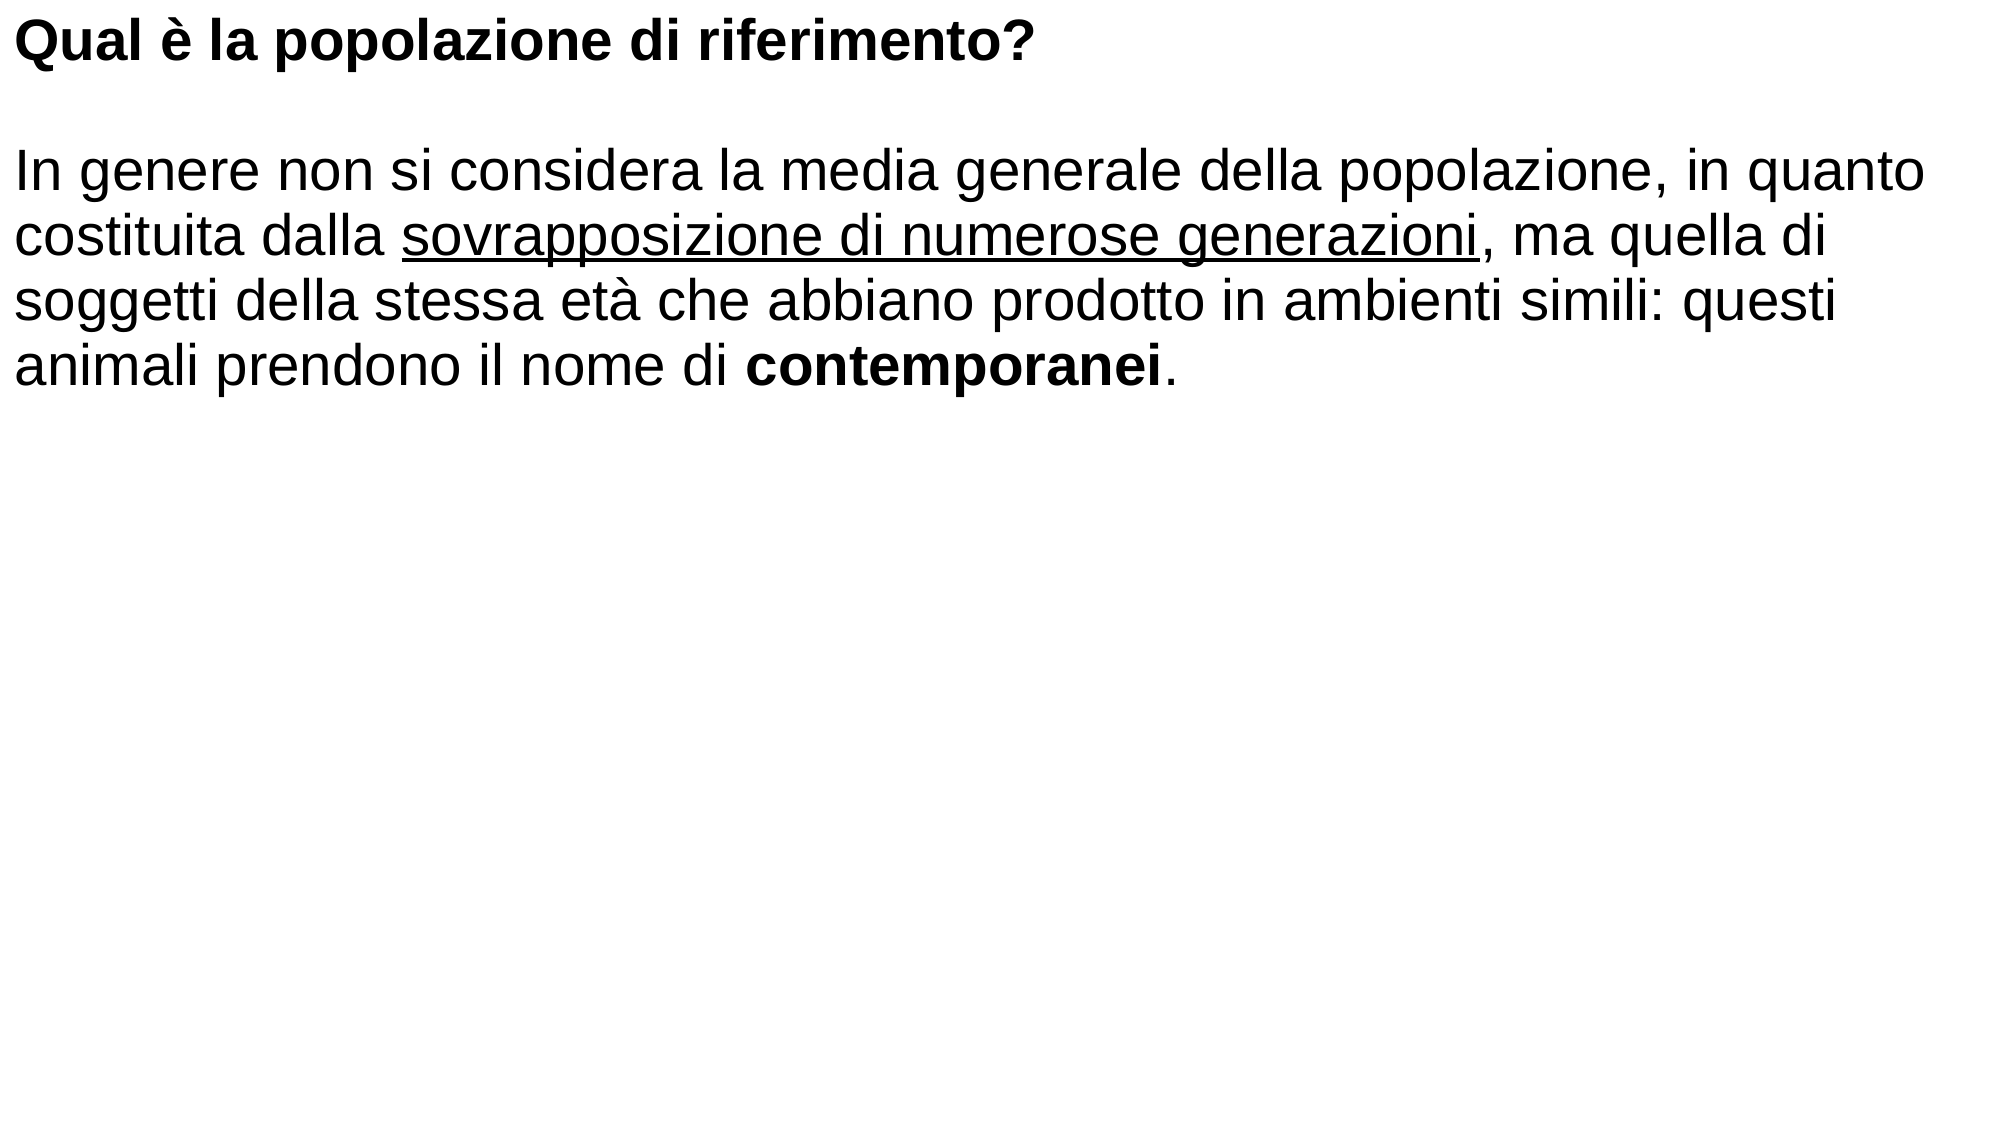

Qual è la popolazione di riferimento?
In genere non si considera la media generale della popolazione, in quanto costituita dalla sovrapposizione di numerose generazioni, ma quella di soggetti della stessa età che abbiano prodotto in ambienti simili: questi animali prendono il nome di contemporanei.